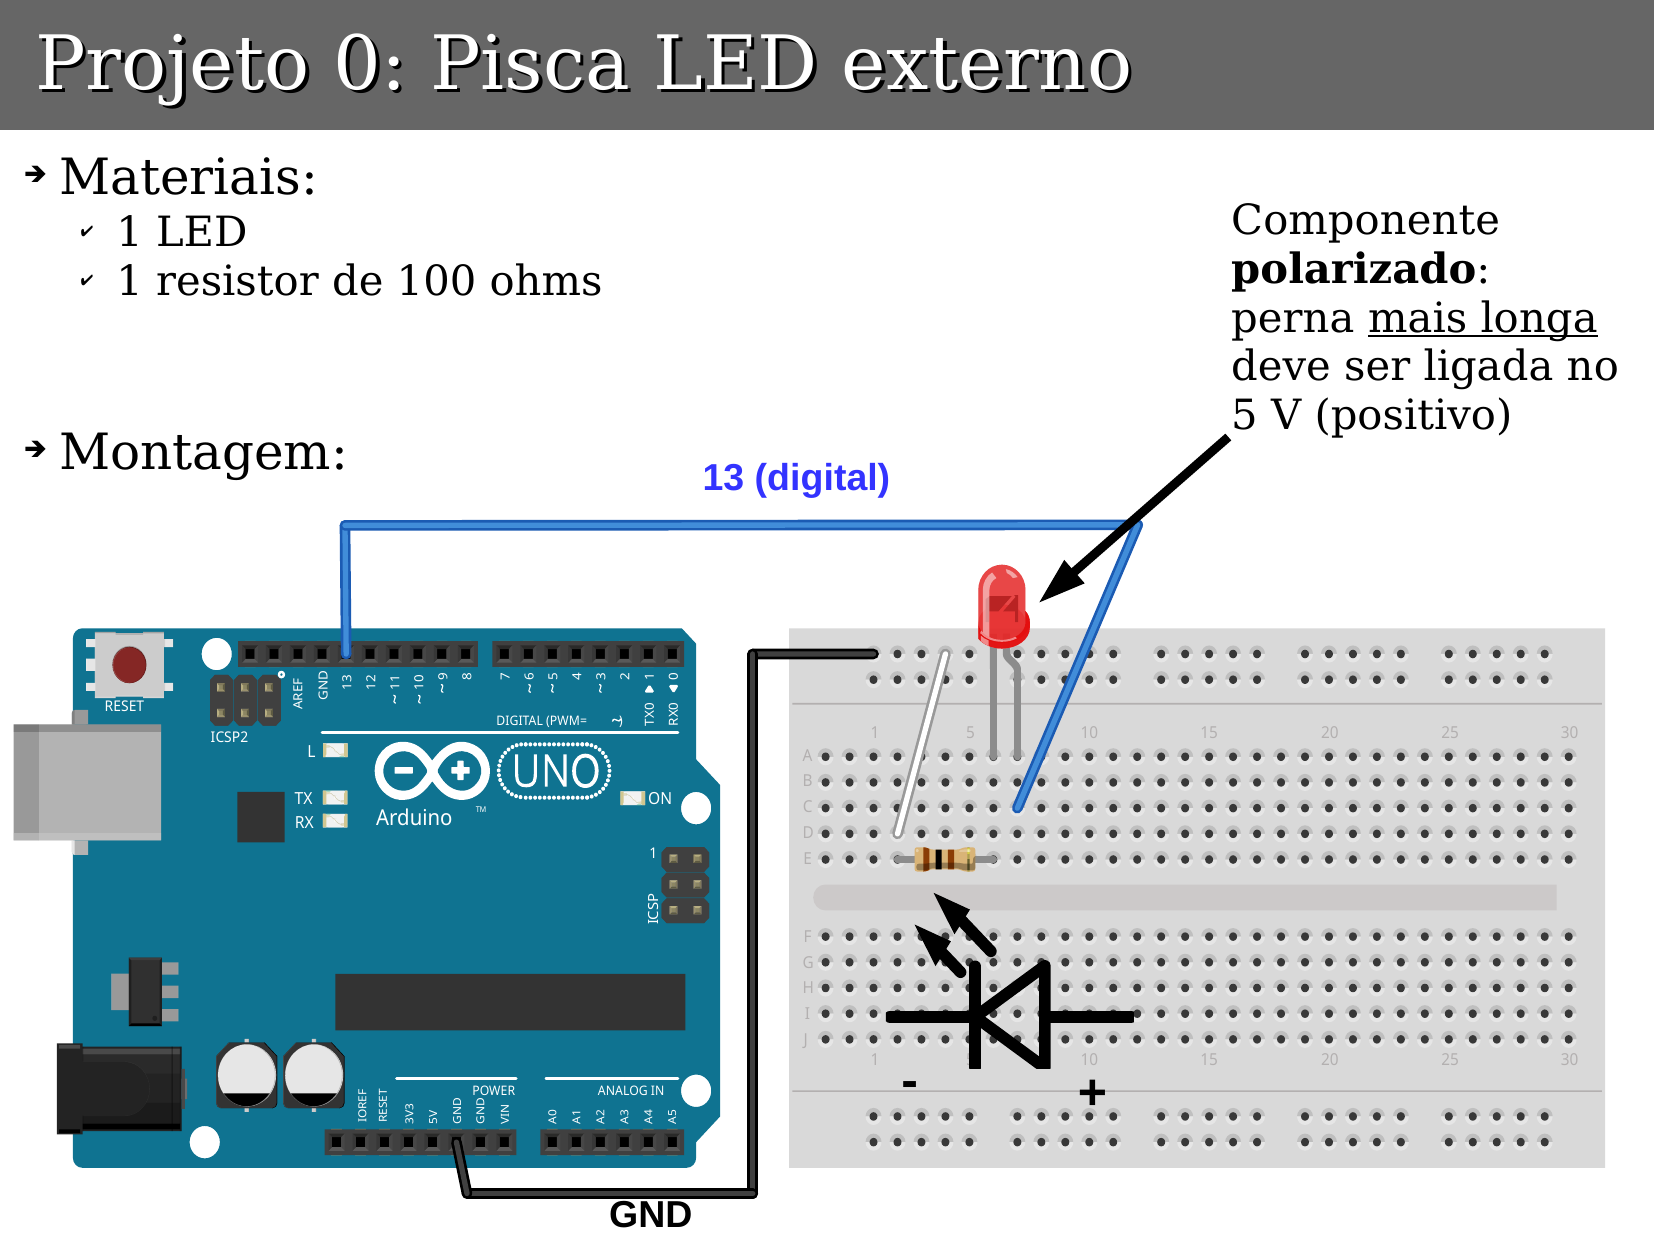

# Projeto 0: Pisca LED externo
Materiais:
Componente polarizado:
perna mais longa deve ser ligada no 5 V (positivo)
1 LED
1 resistor de 100 ohms
Montagem:
13 (digital)
-
+
GND